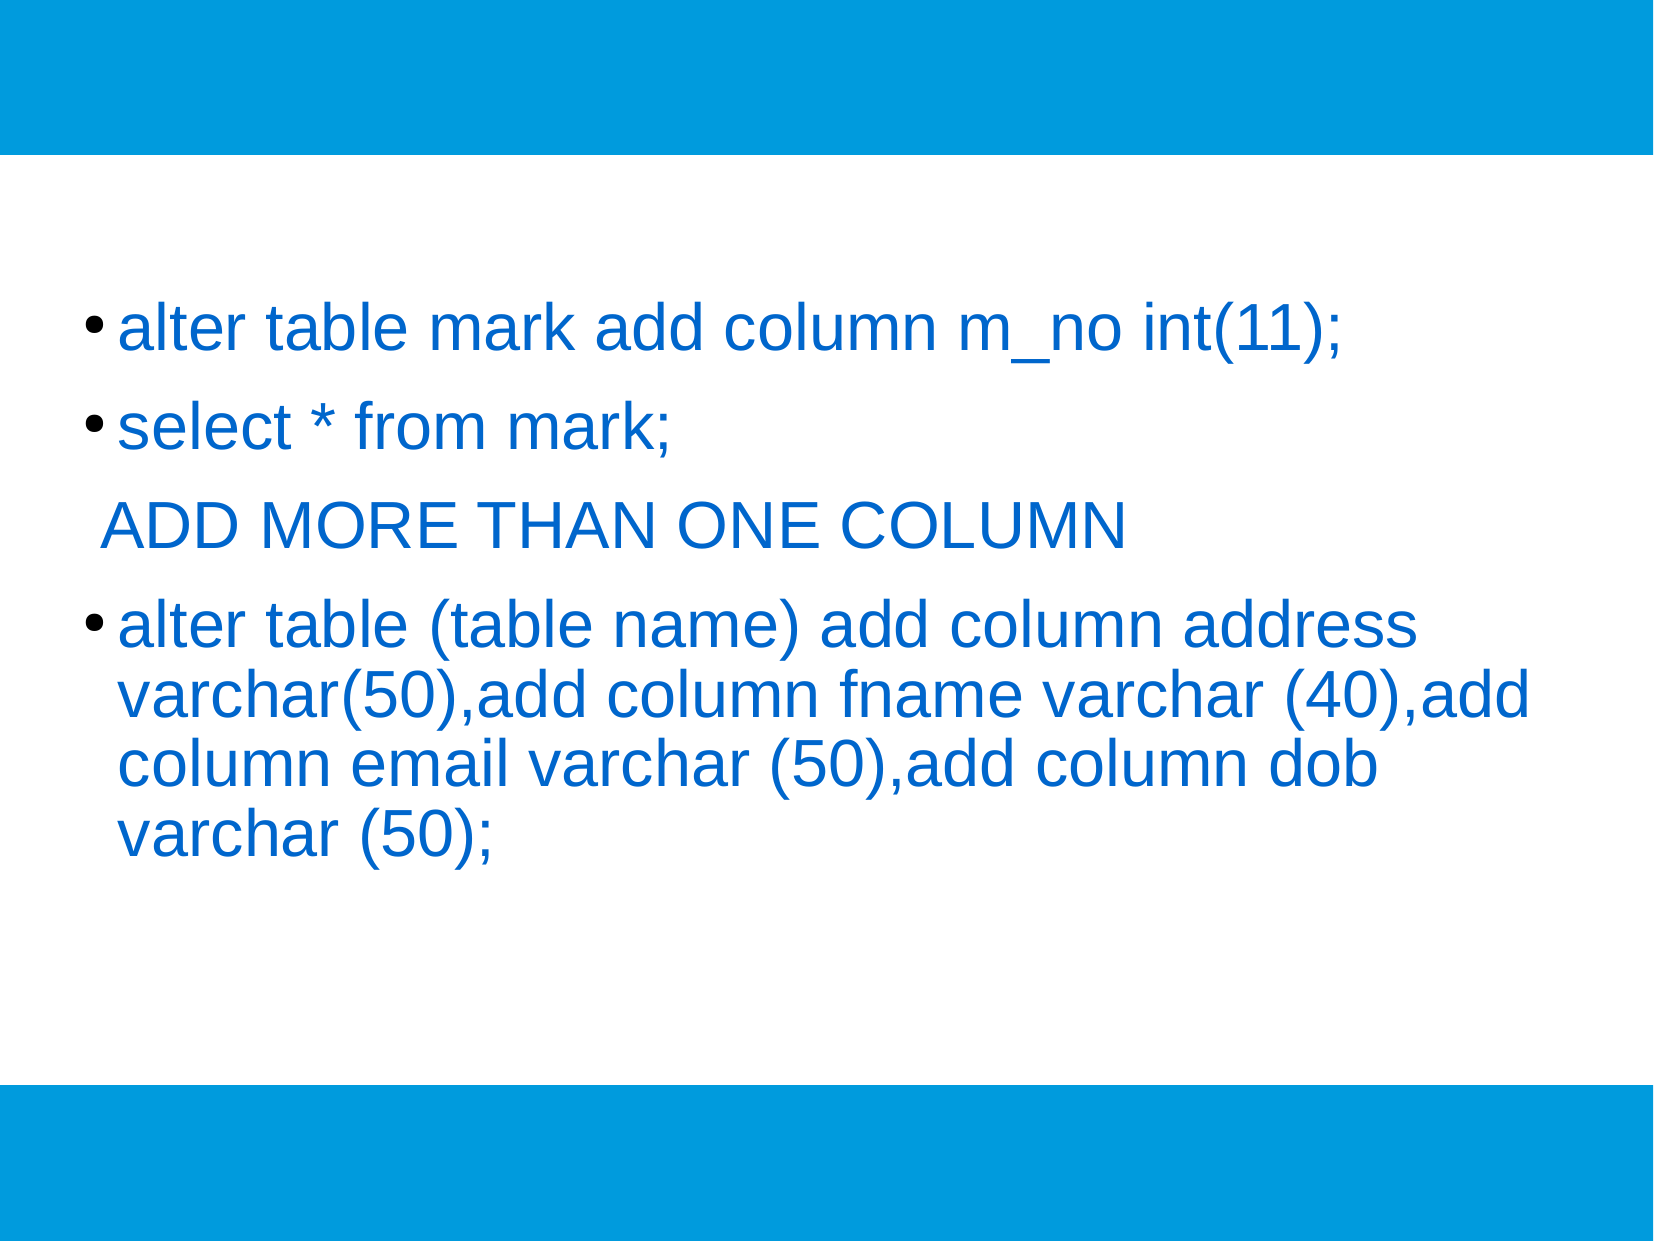

#
alter table mark add column m_no int(11);
select * from mark;
ADD MORE THAN ONE COLUMN
alter table (table name) add column address varchar(50),add column fname varchar (40),add column email varchar (50),add column dob varchar (50);